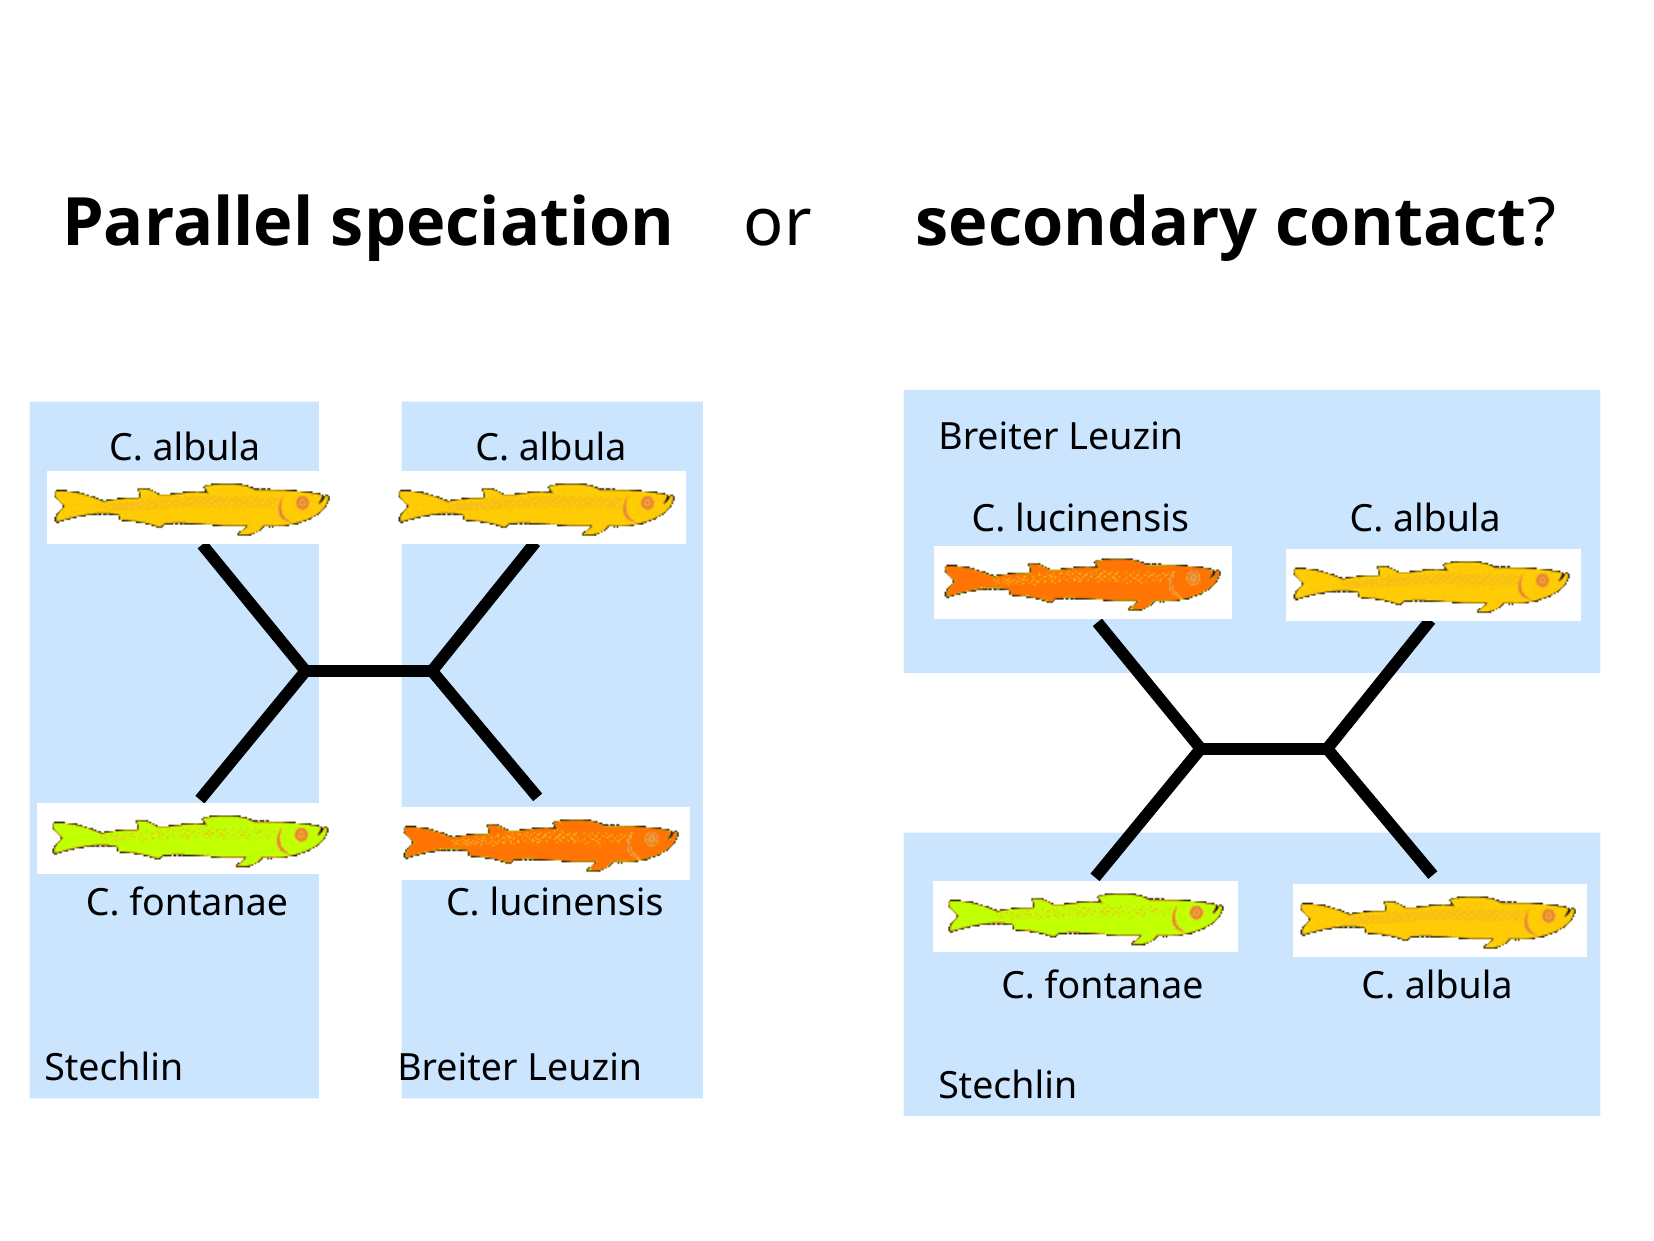

Parallel speciation or secondary contact?
Breiter Leuzin
C. albula
C. albula
C. lucinensis
C. albula
C. fontanae
C. lucinensis
C. fontanae
C. albula
Stechlin Breiter Leuzin
Stechlin